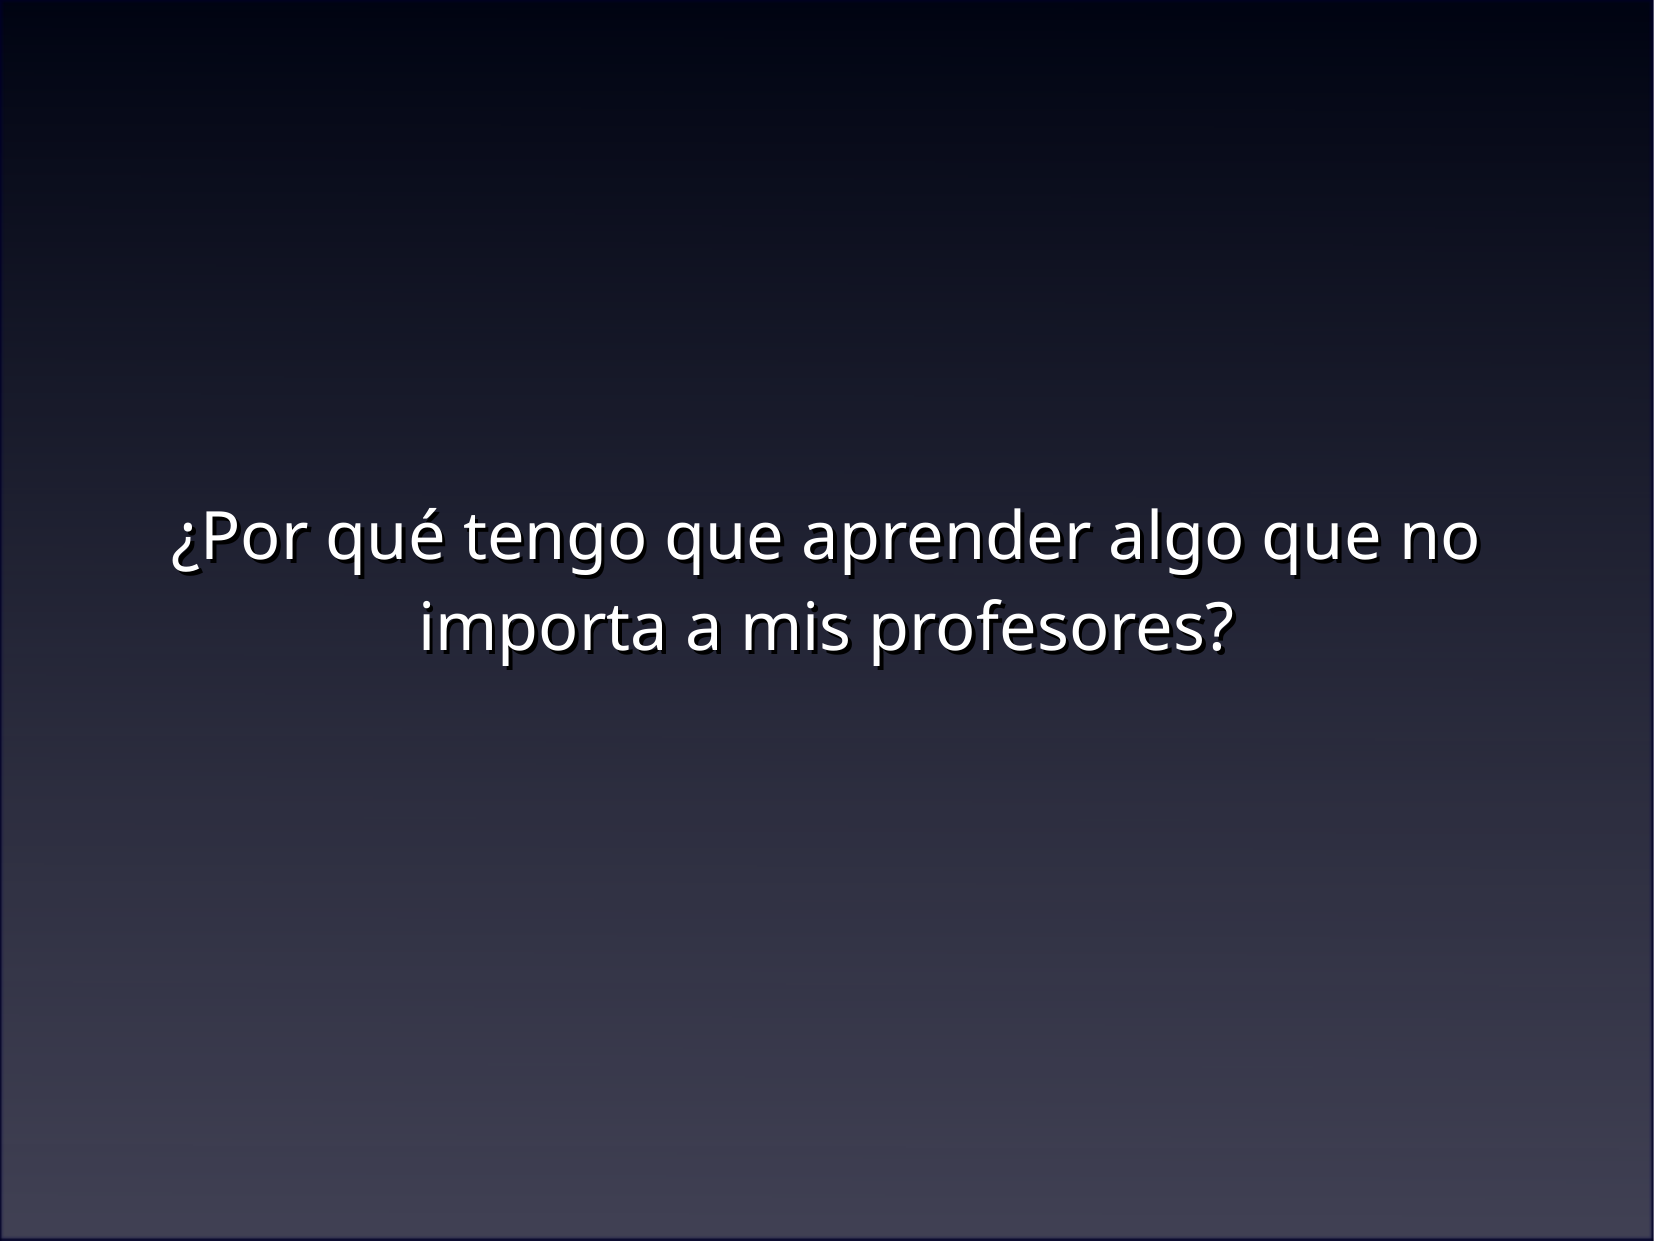

# ¿Por qué tengo que aprender algo que no importa a mis profesores?